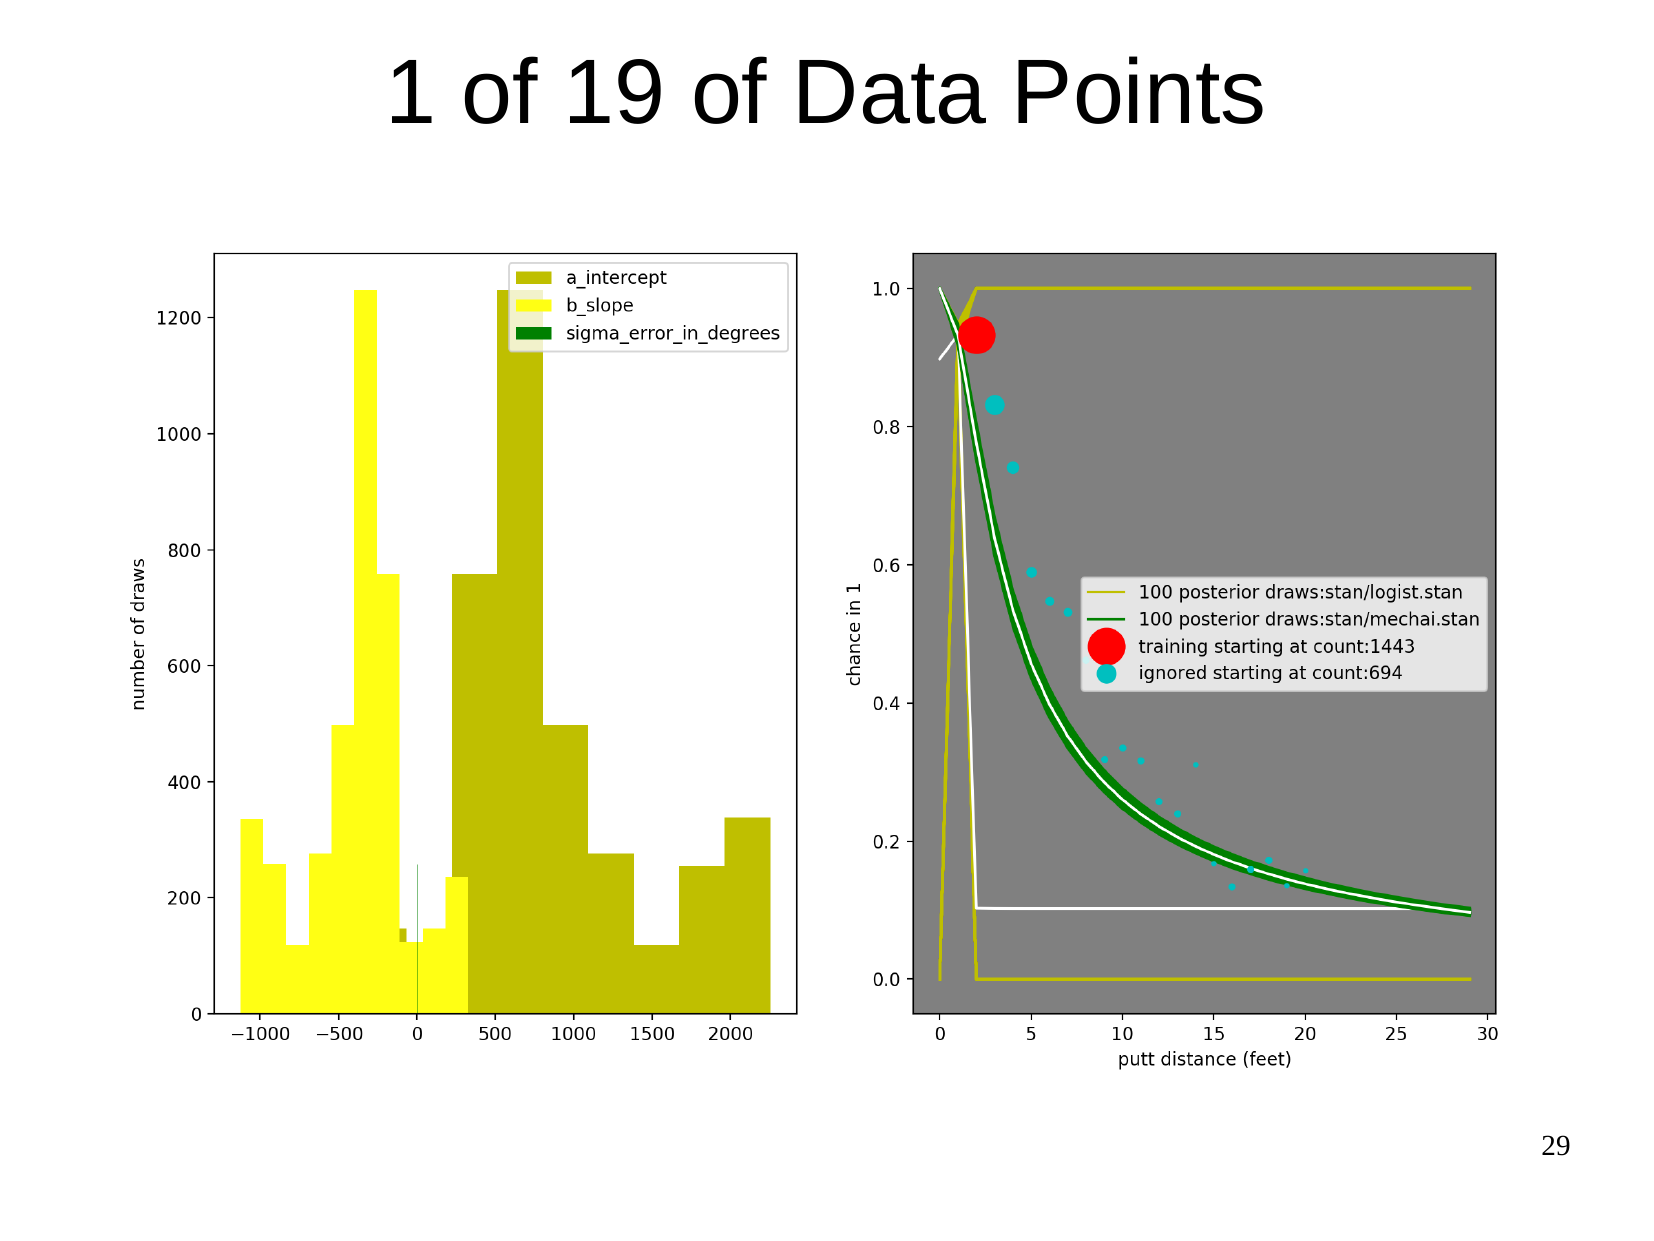

# 1 of 19 of Data Points
29